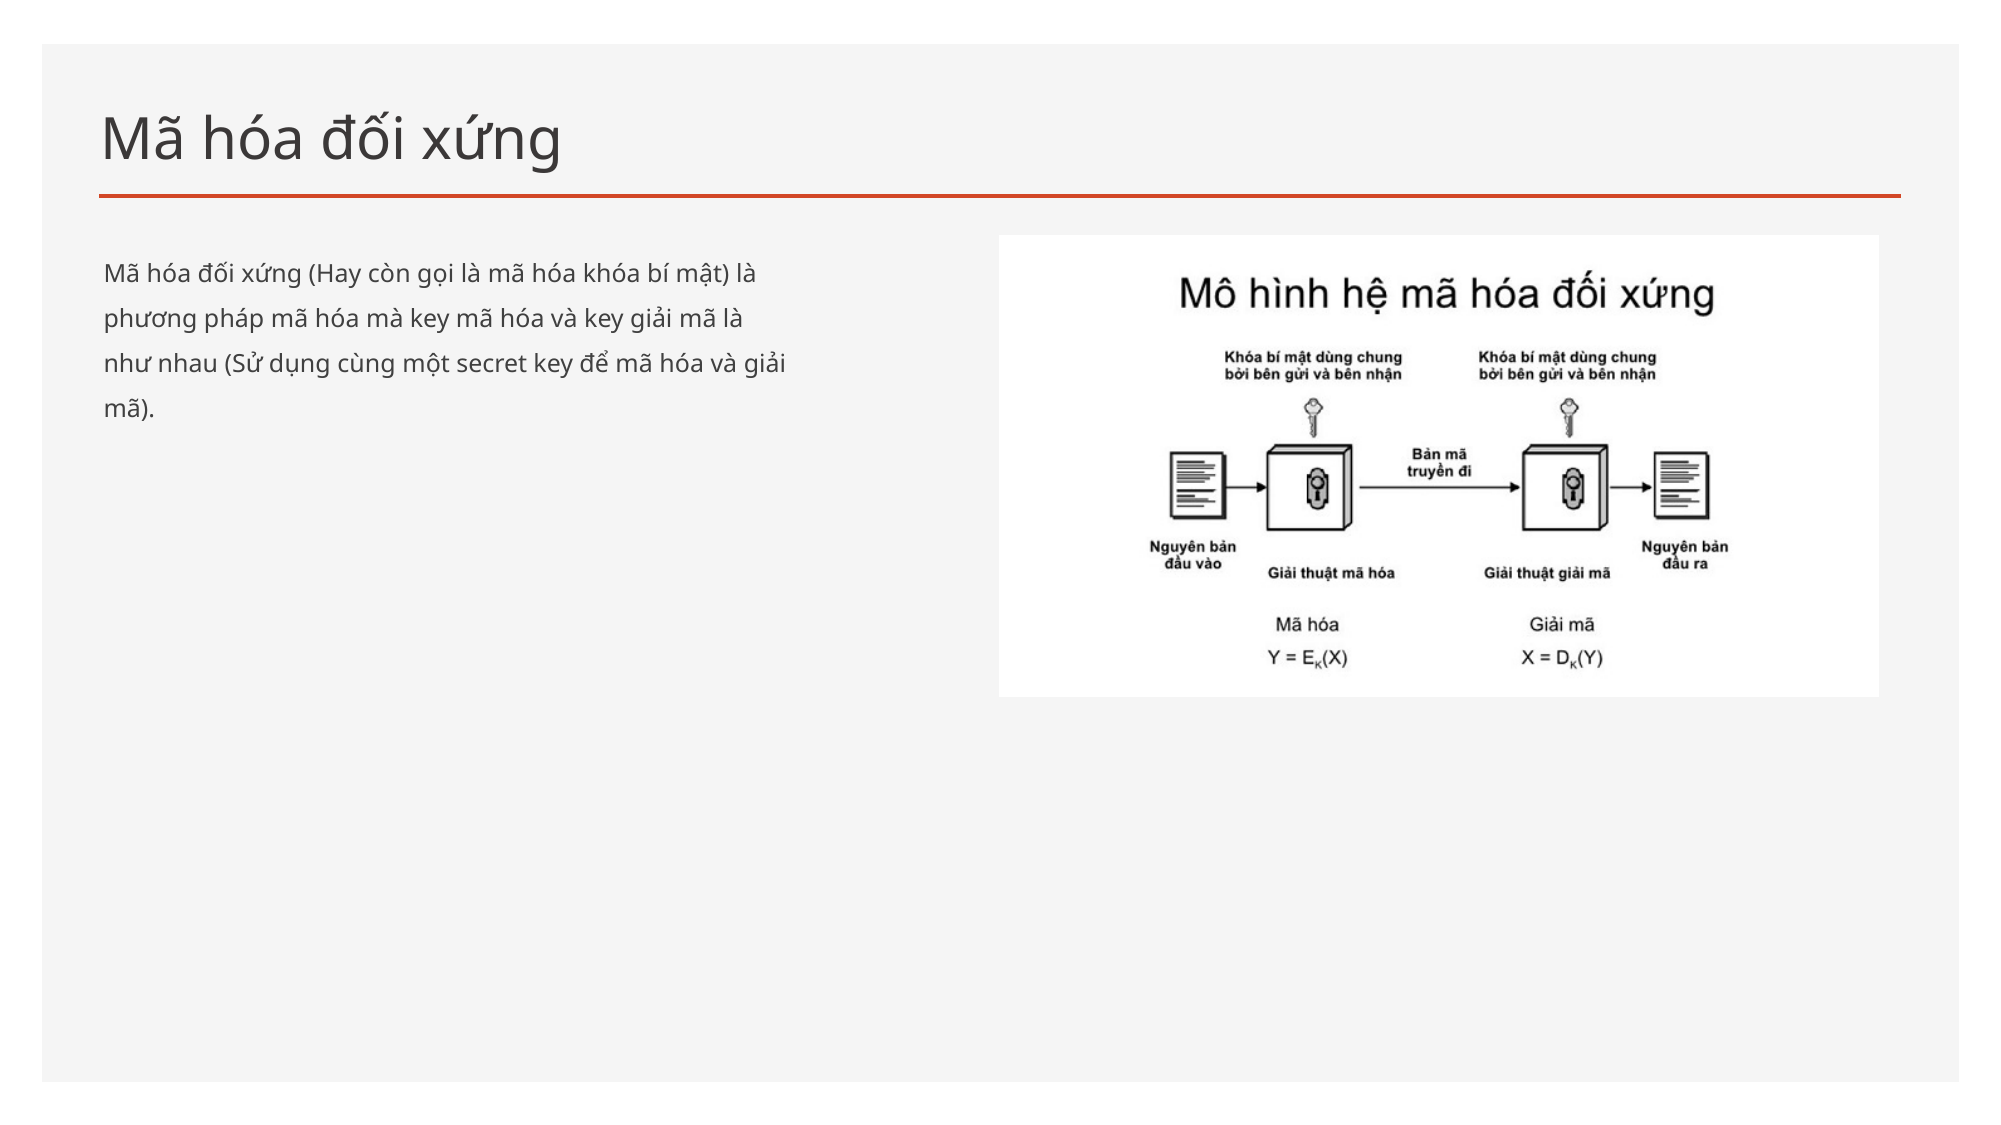

# Mã hóa đối xứng
Mã hóa đối xứng (Hay còn gọi là mã hóa khóa bí mật) là phương pháp mã hóa mà key mã hóa và key giải mã là như nhau (Sử dụng cùng một secret key để mã hóa và giải mã).